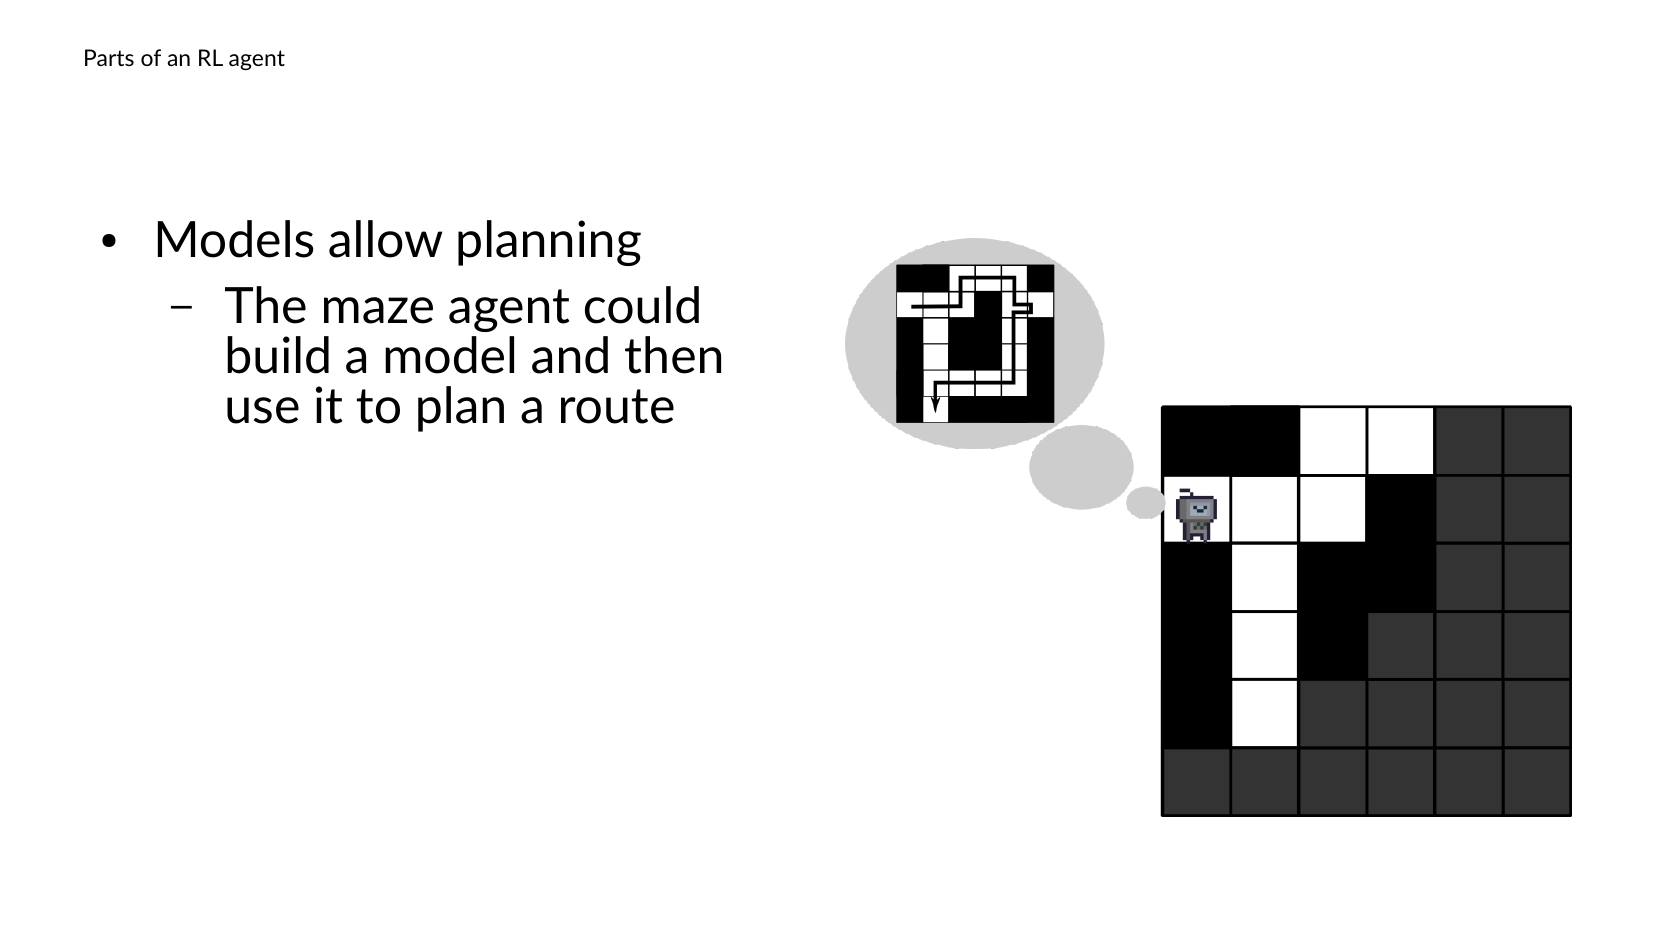

# Parts of an RL agent
Models allow planning
The maze agent could build a model and then use it to plan a route